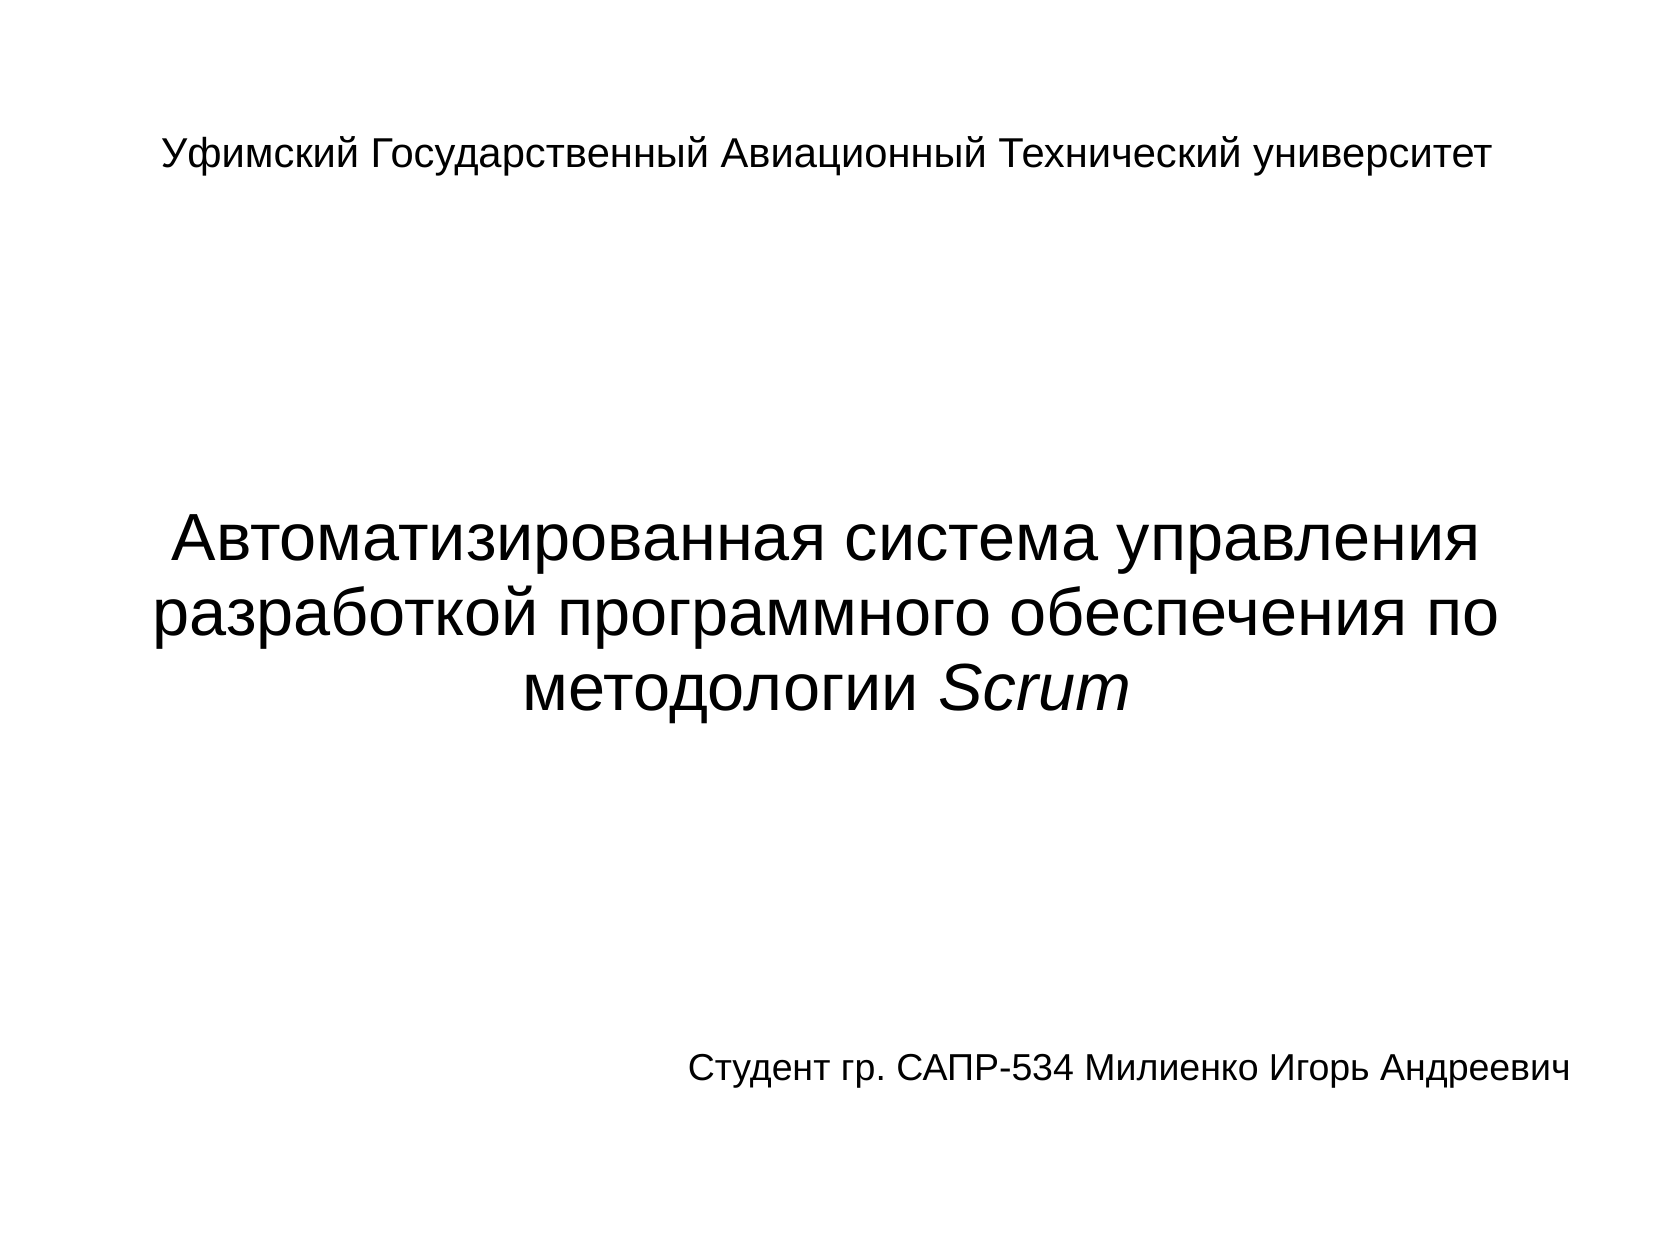

# Уфимский Государственный Авиационный Технический университет
Автоматизированная система управления разработкой программного обеспечения по методологии Scrum
Студент гр. САПР-534 Милиенко Игорь Андреевич